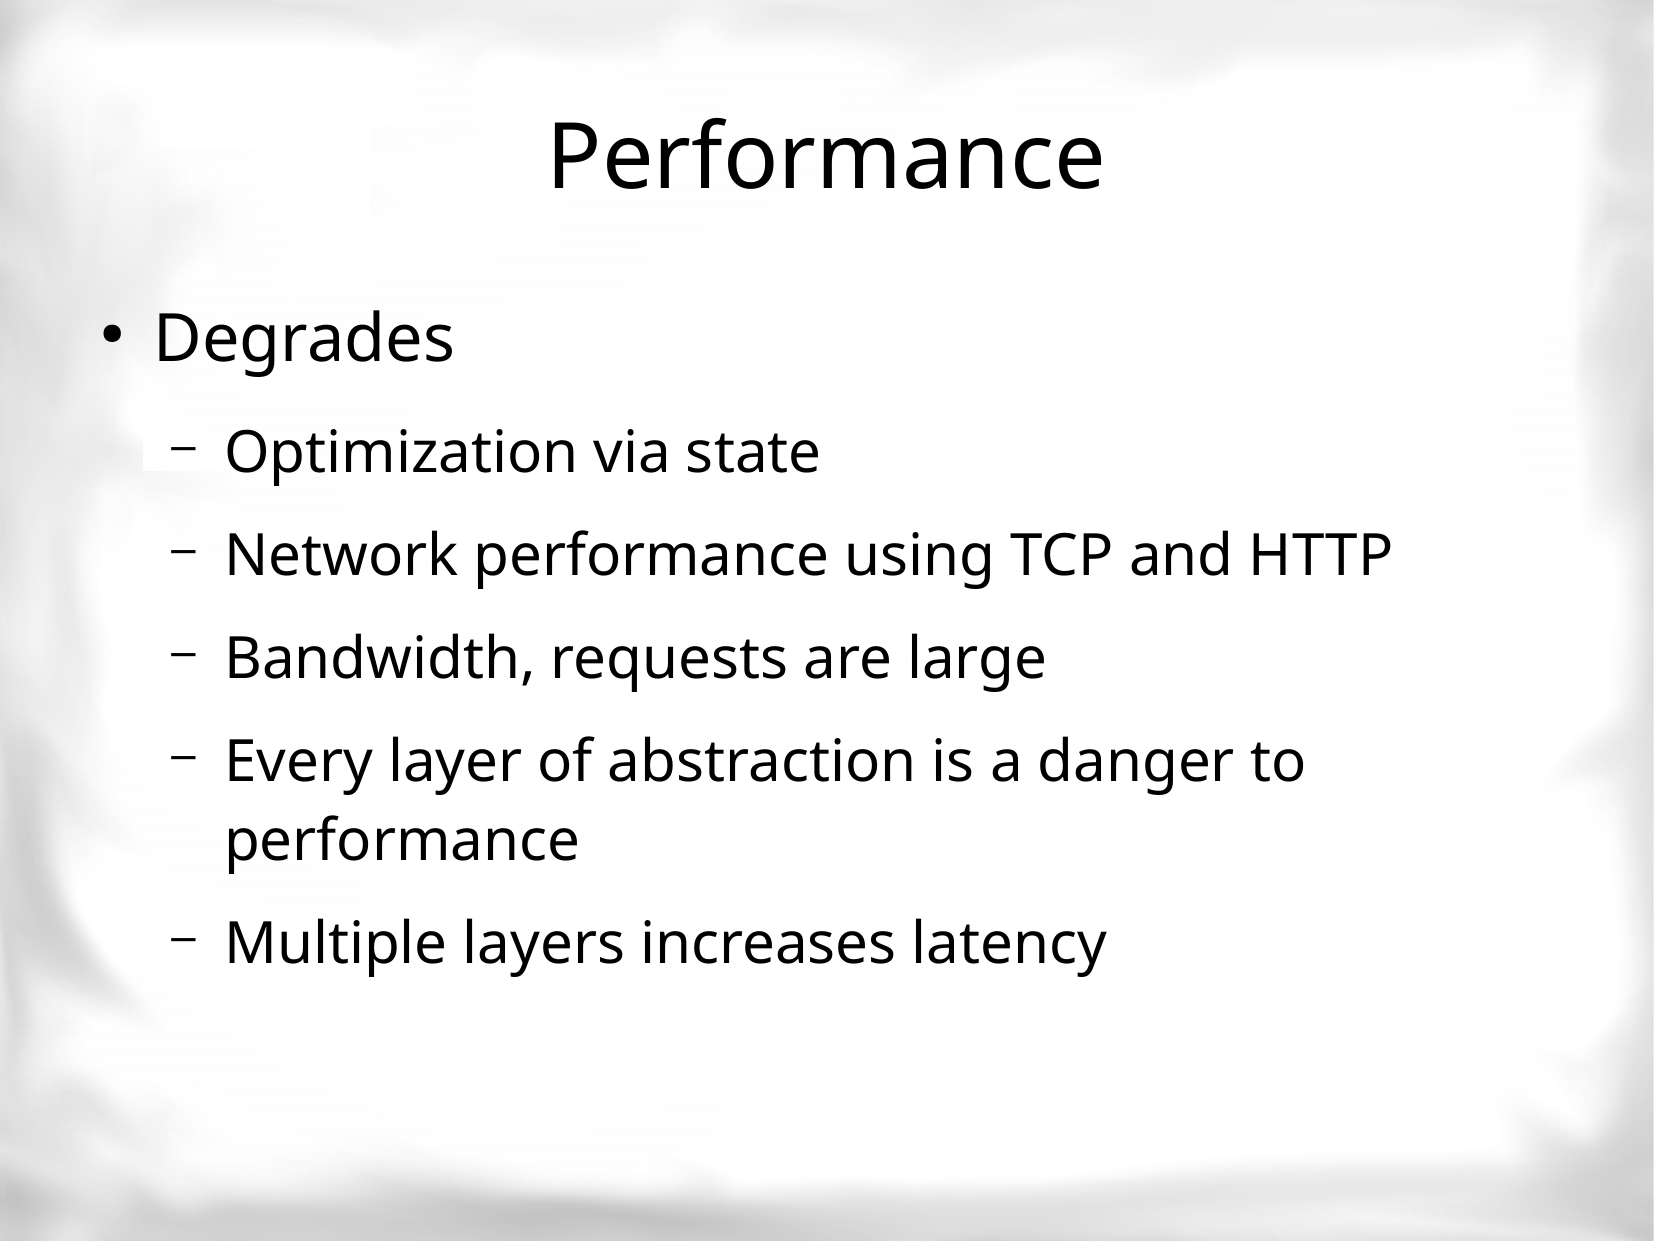

# Performance
Degrades
Optimization via state
Network performance using TCP and HTTP
Bandwidth, requests are large
Every layer of abstraction is a danger to performance
Multiple layers increases latency